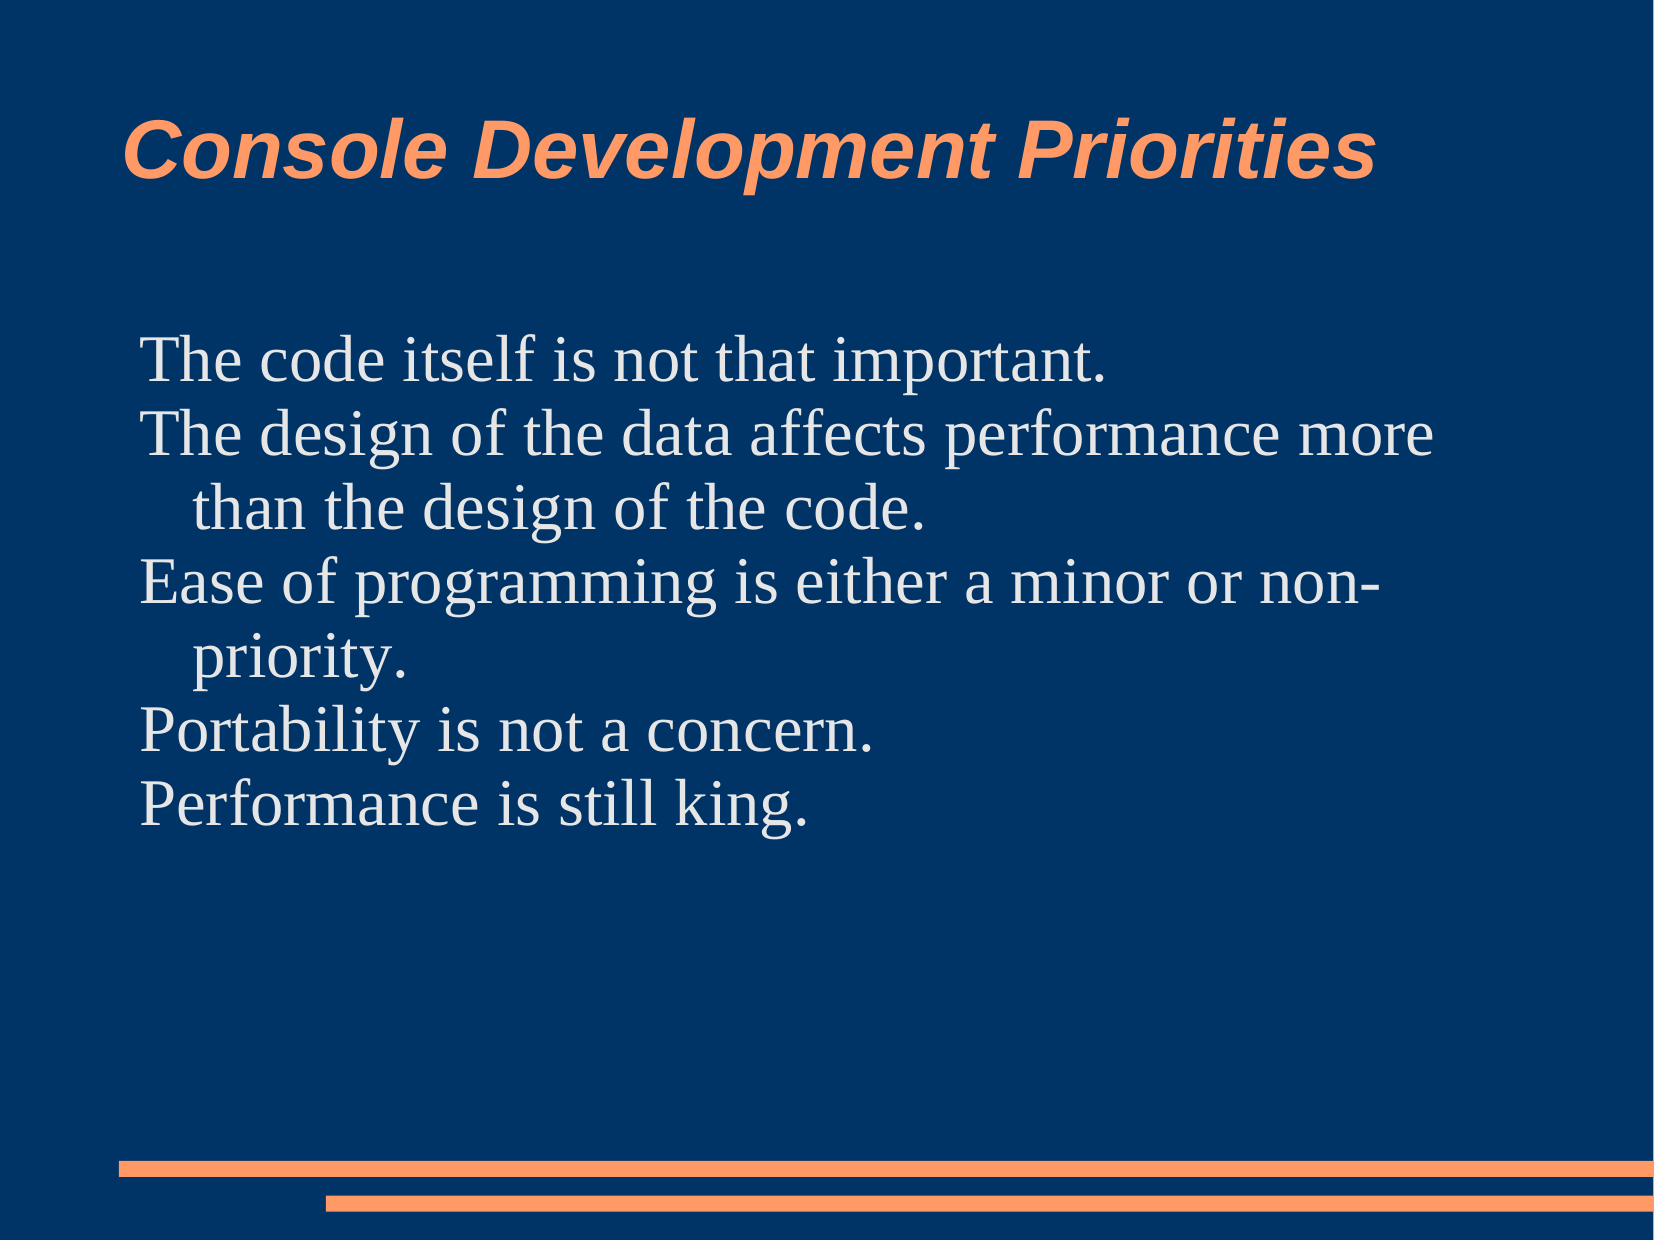

# Console Development Priorities
The code itself is not that important.
The design of the data affects performance more than the design of the code.
Ease of programming is either a minor or non-priority.
Portability is not a concern.
Performance is still king.